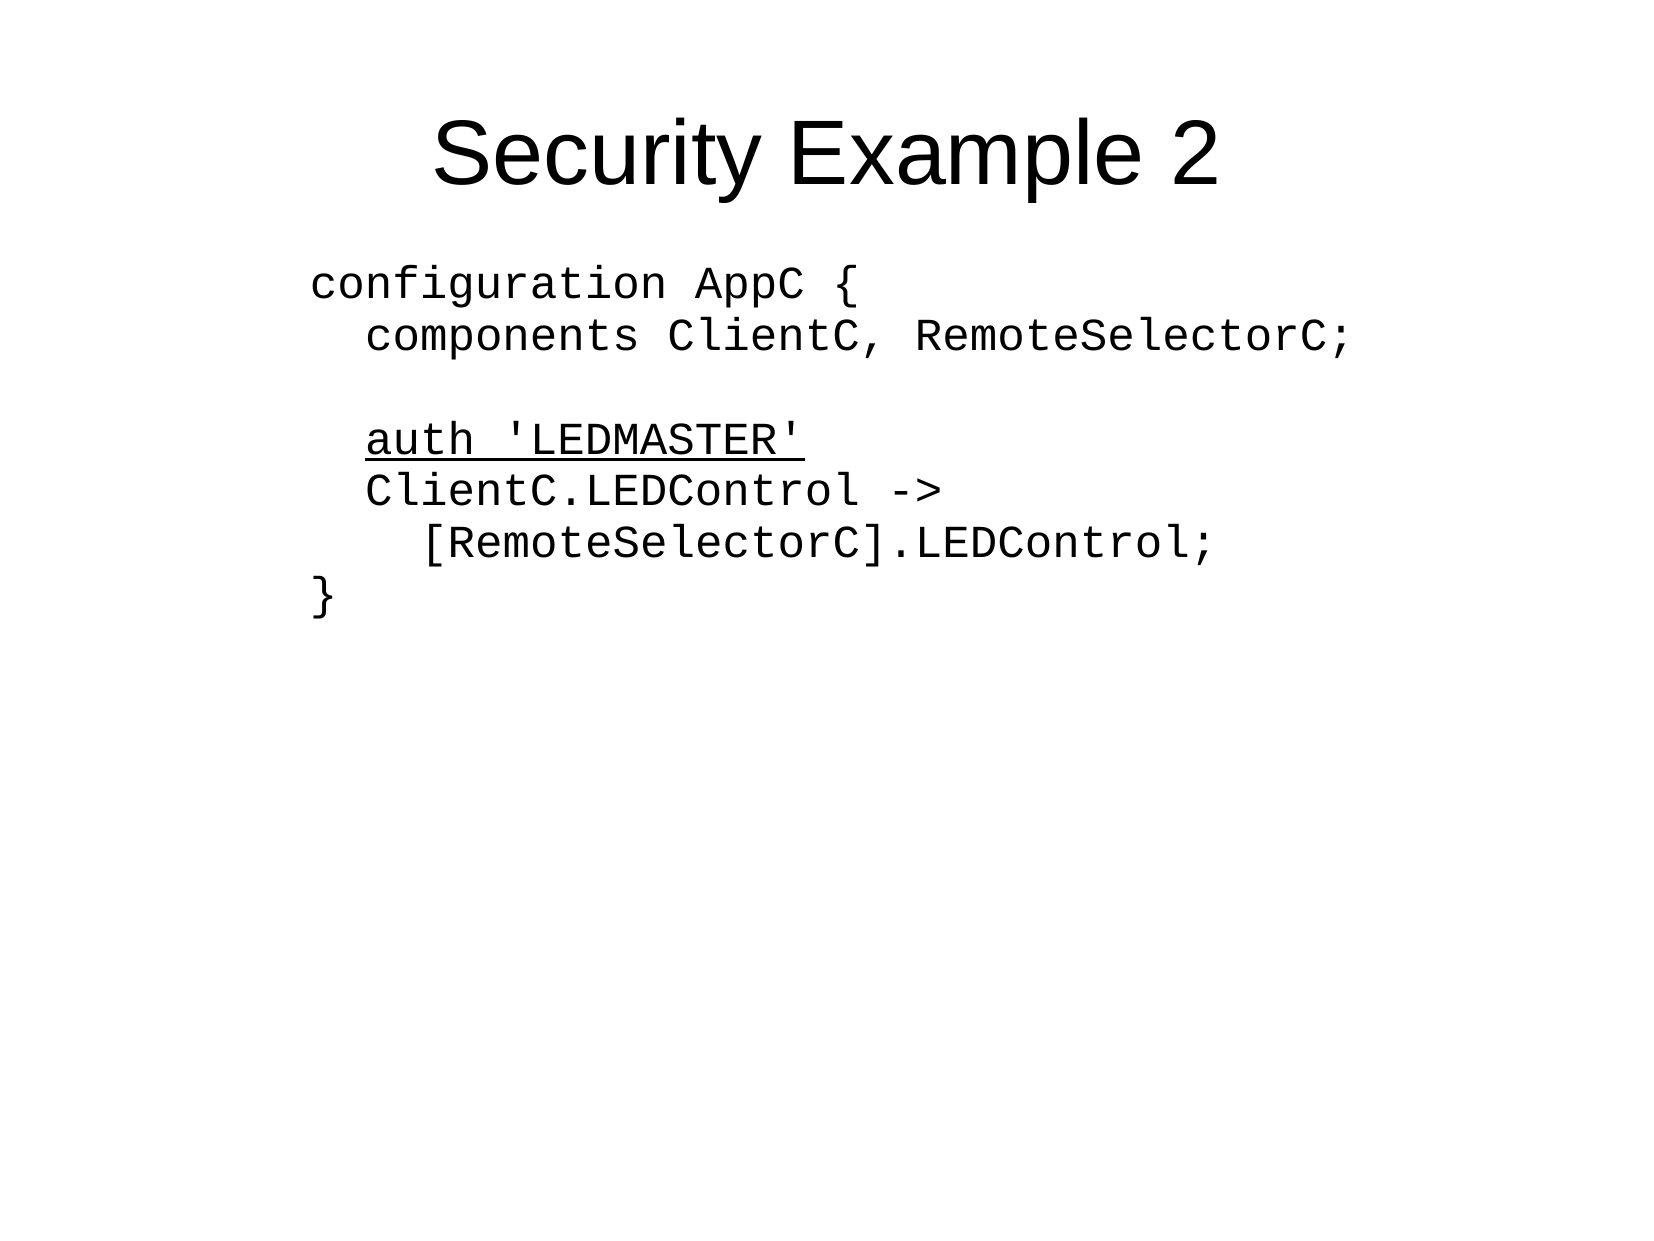

# Security Example 2
configuration AppC {
 components ClientC, RemoteSelectorC;
 auth 'LEDMASTER'
 ClientC.LEDControl ->
 [RemoteSelectorC].LEDControl;
}